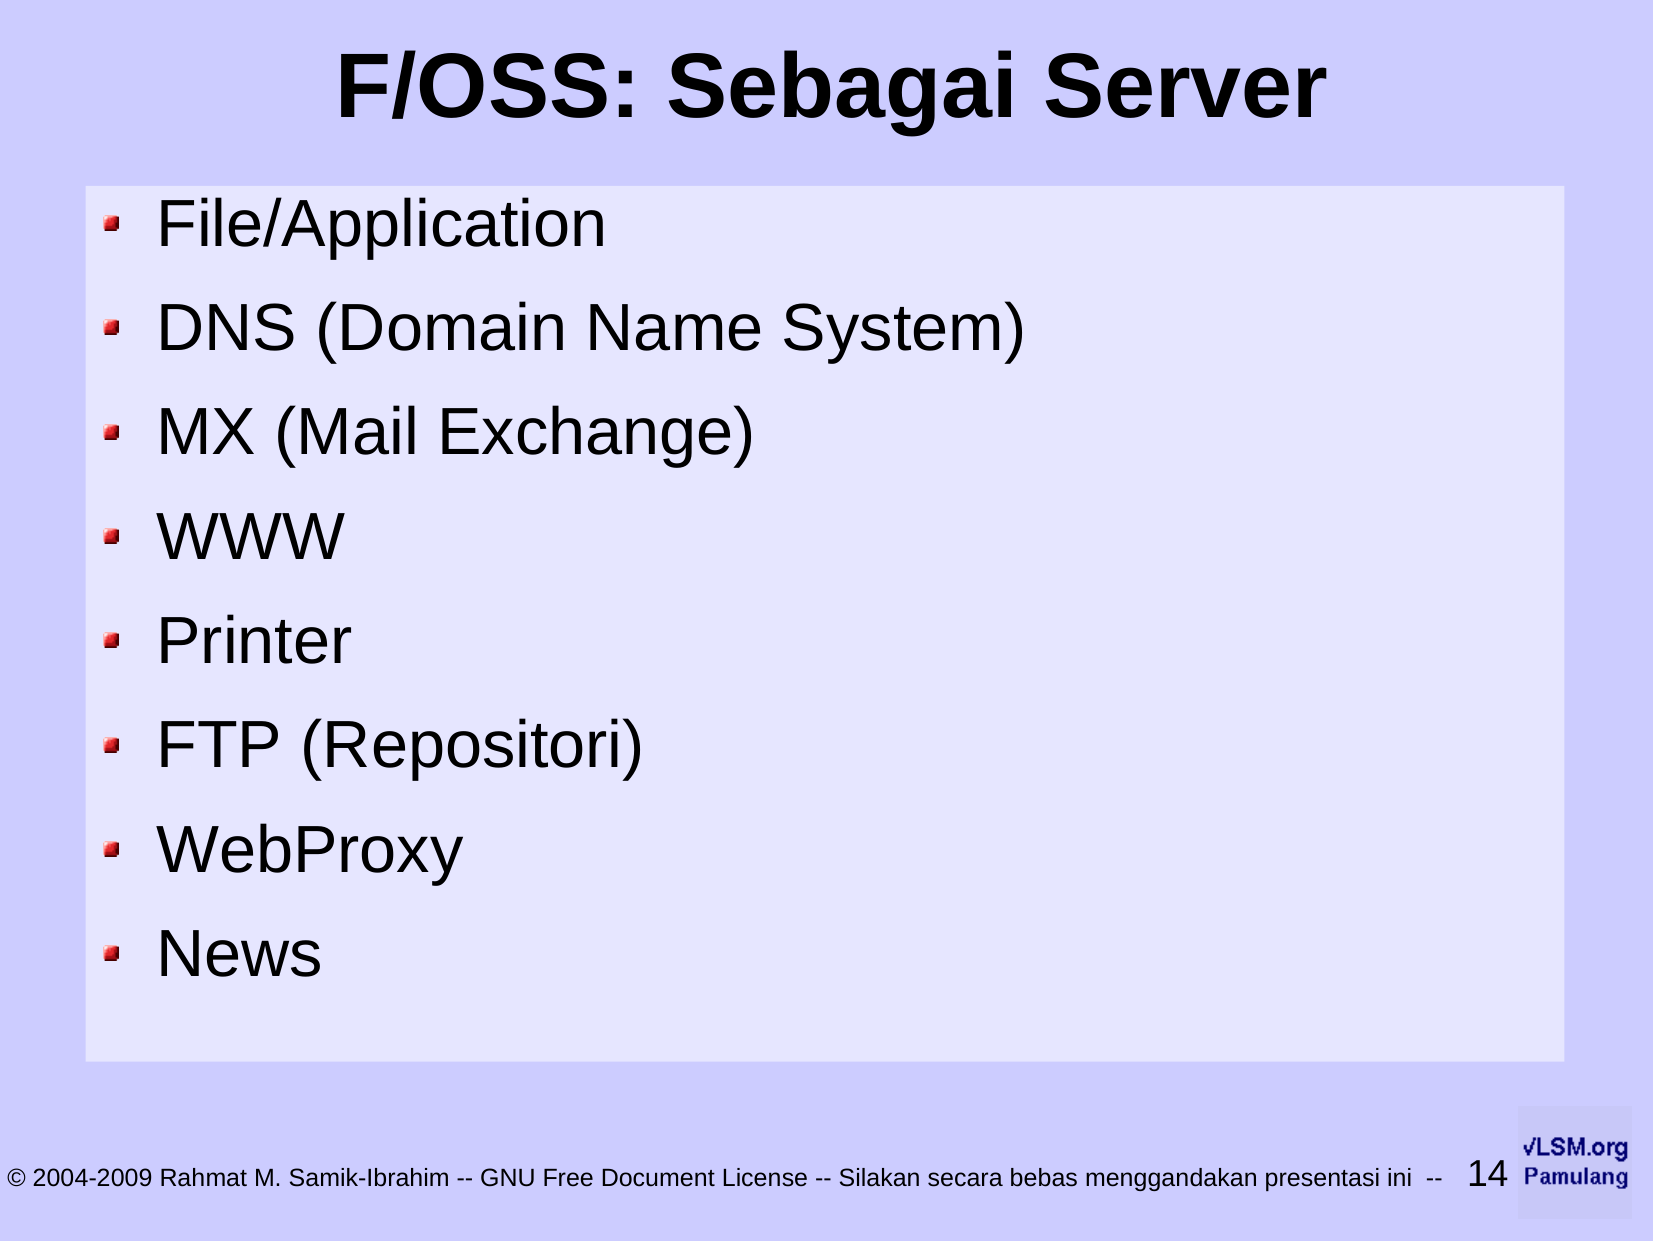

# F/OSS: Sebagai Server
File/Application
DNS (Domain Name System)
MX (Mail Exchange)
WWW
Printer
FTP (Repositori)
WebProxy
News